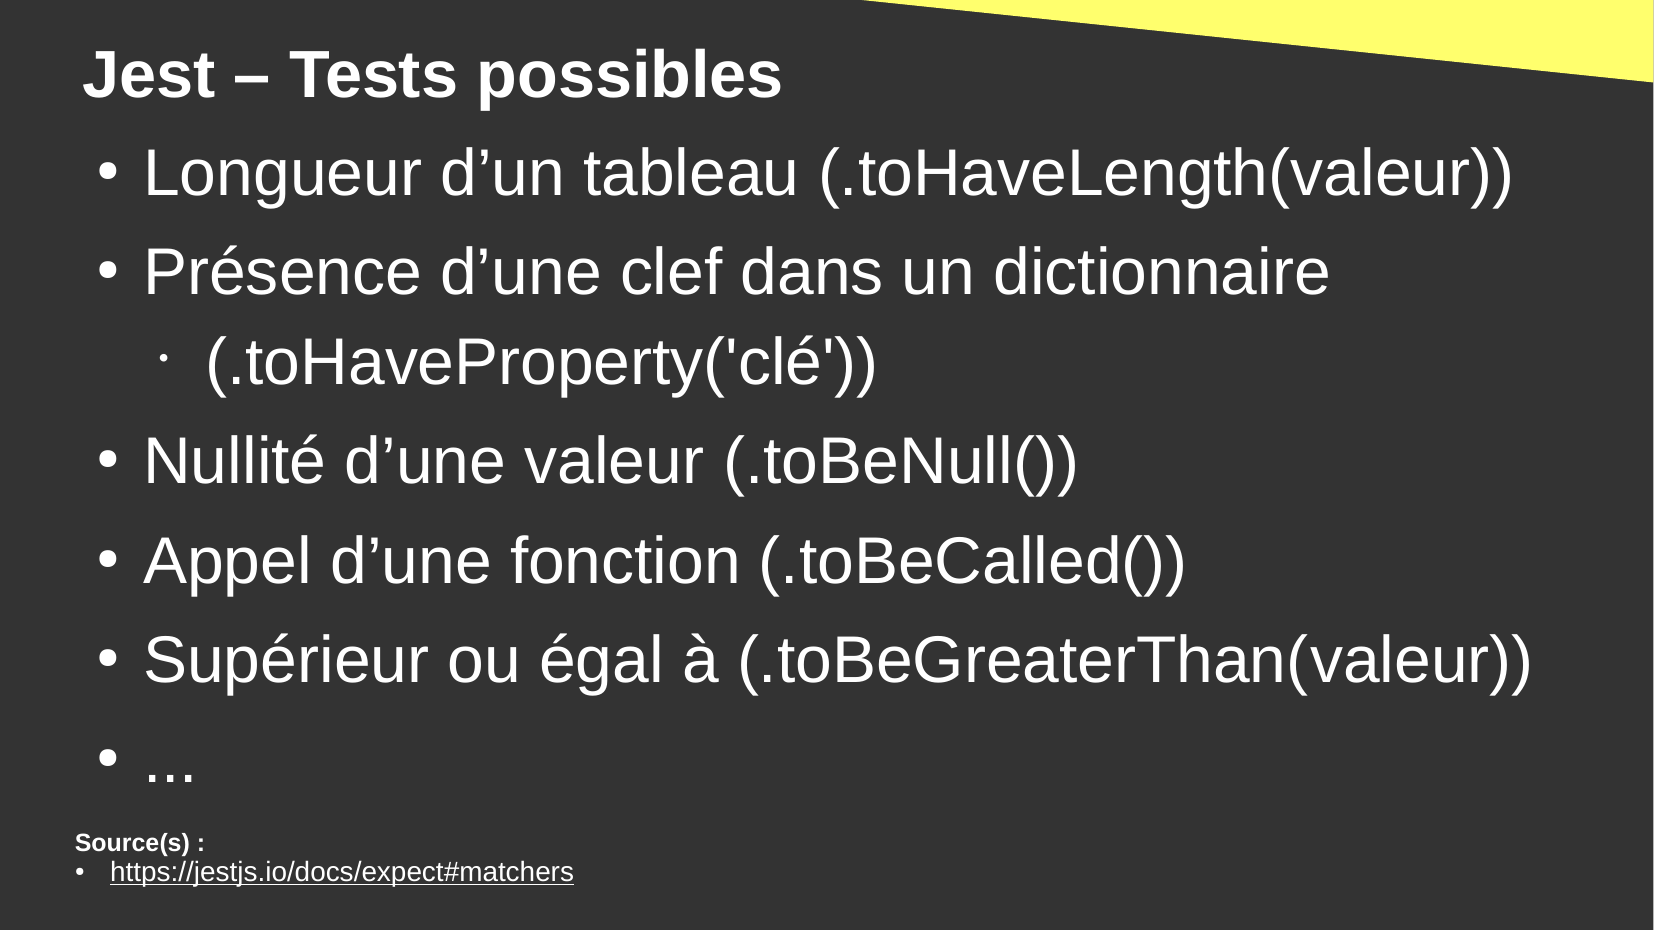

# Jest – Tests possibles
Longueur d’un tableau (.toHaveLength(valeur))
Présence d’une clef dans un dictionnaire
(.toHaveProperty('clé'))
Nullité d’une valeur (.toBeNull())
Appel d’une fonction (.toBeCalled())
Supérieur ou égal à (.toBeGreaterThan(valeur))
...
Source(s) :
https://jestjs.io/docs/expect#matchers